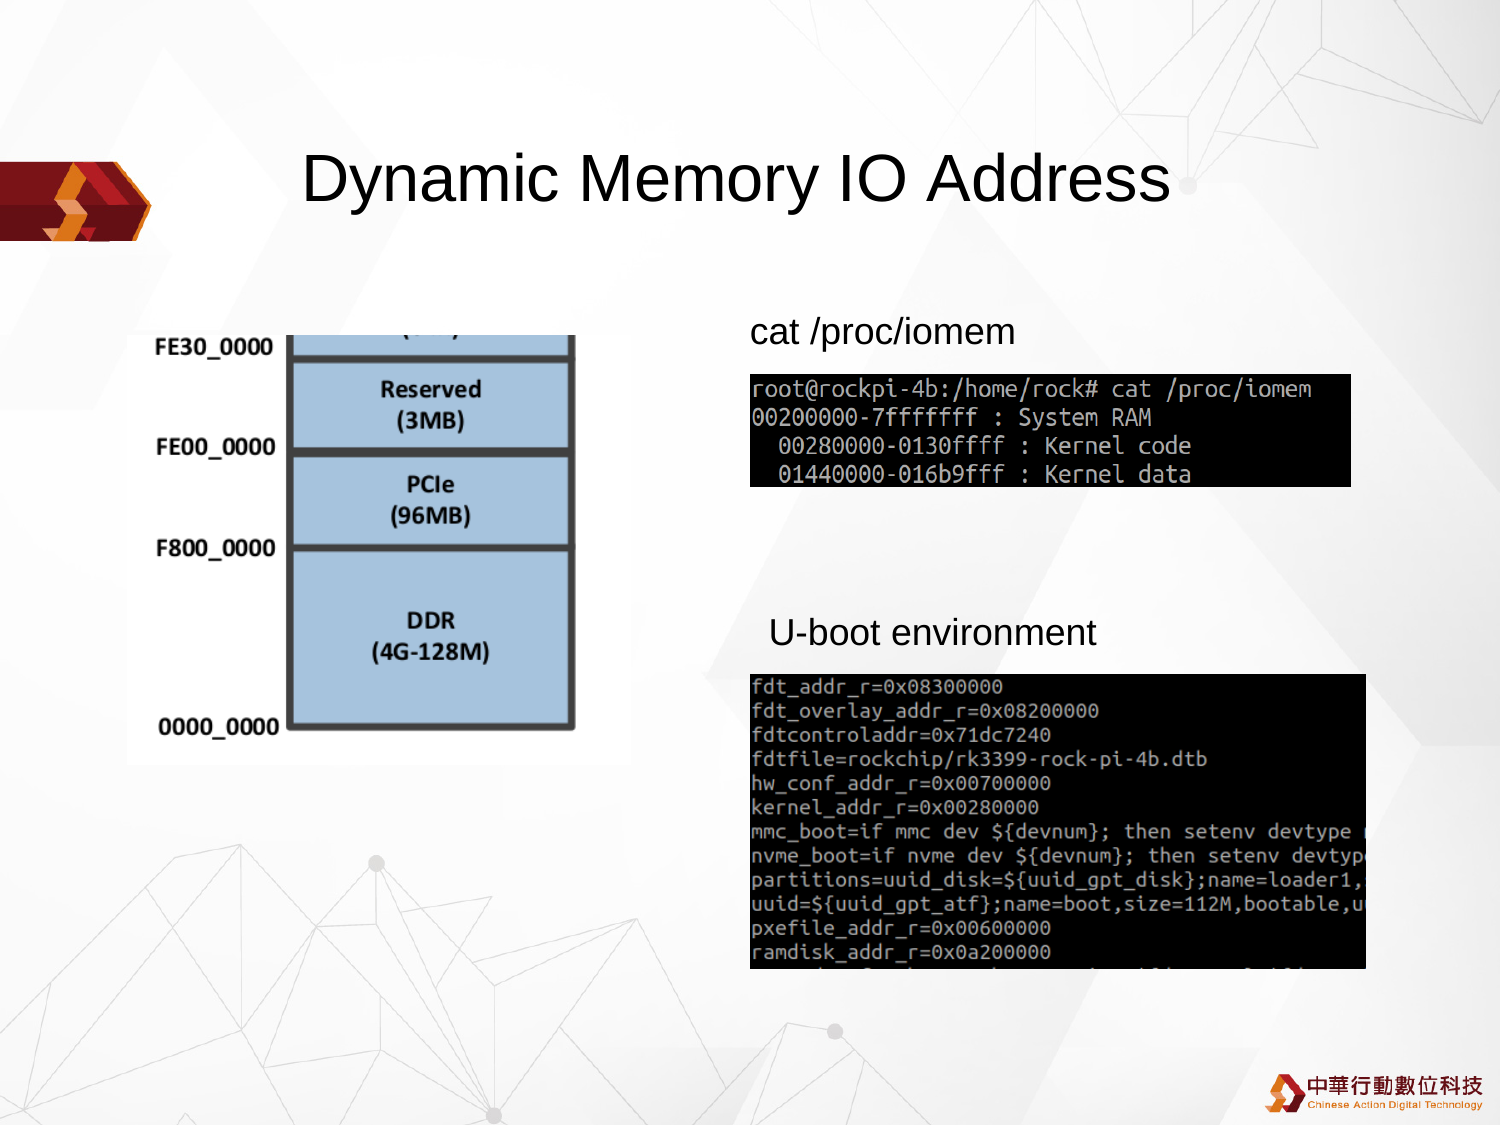

# Dynamic Memory IO Address
cat /proc/iomem
U-boot environment